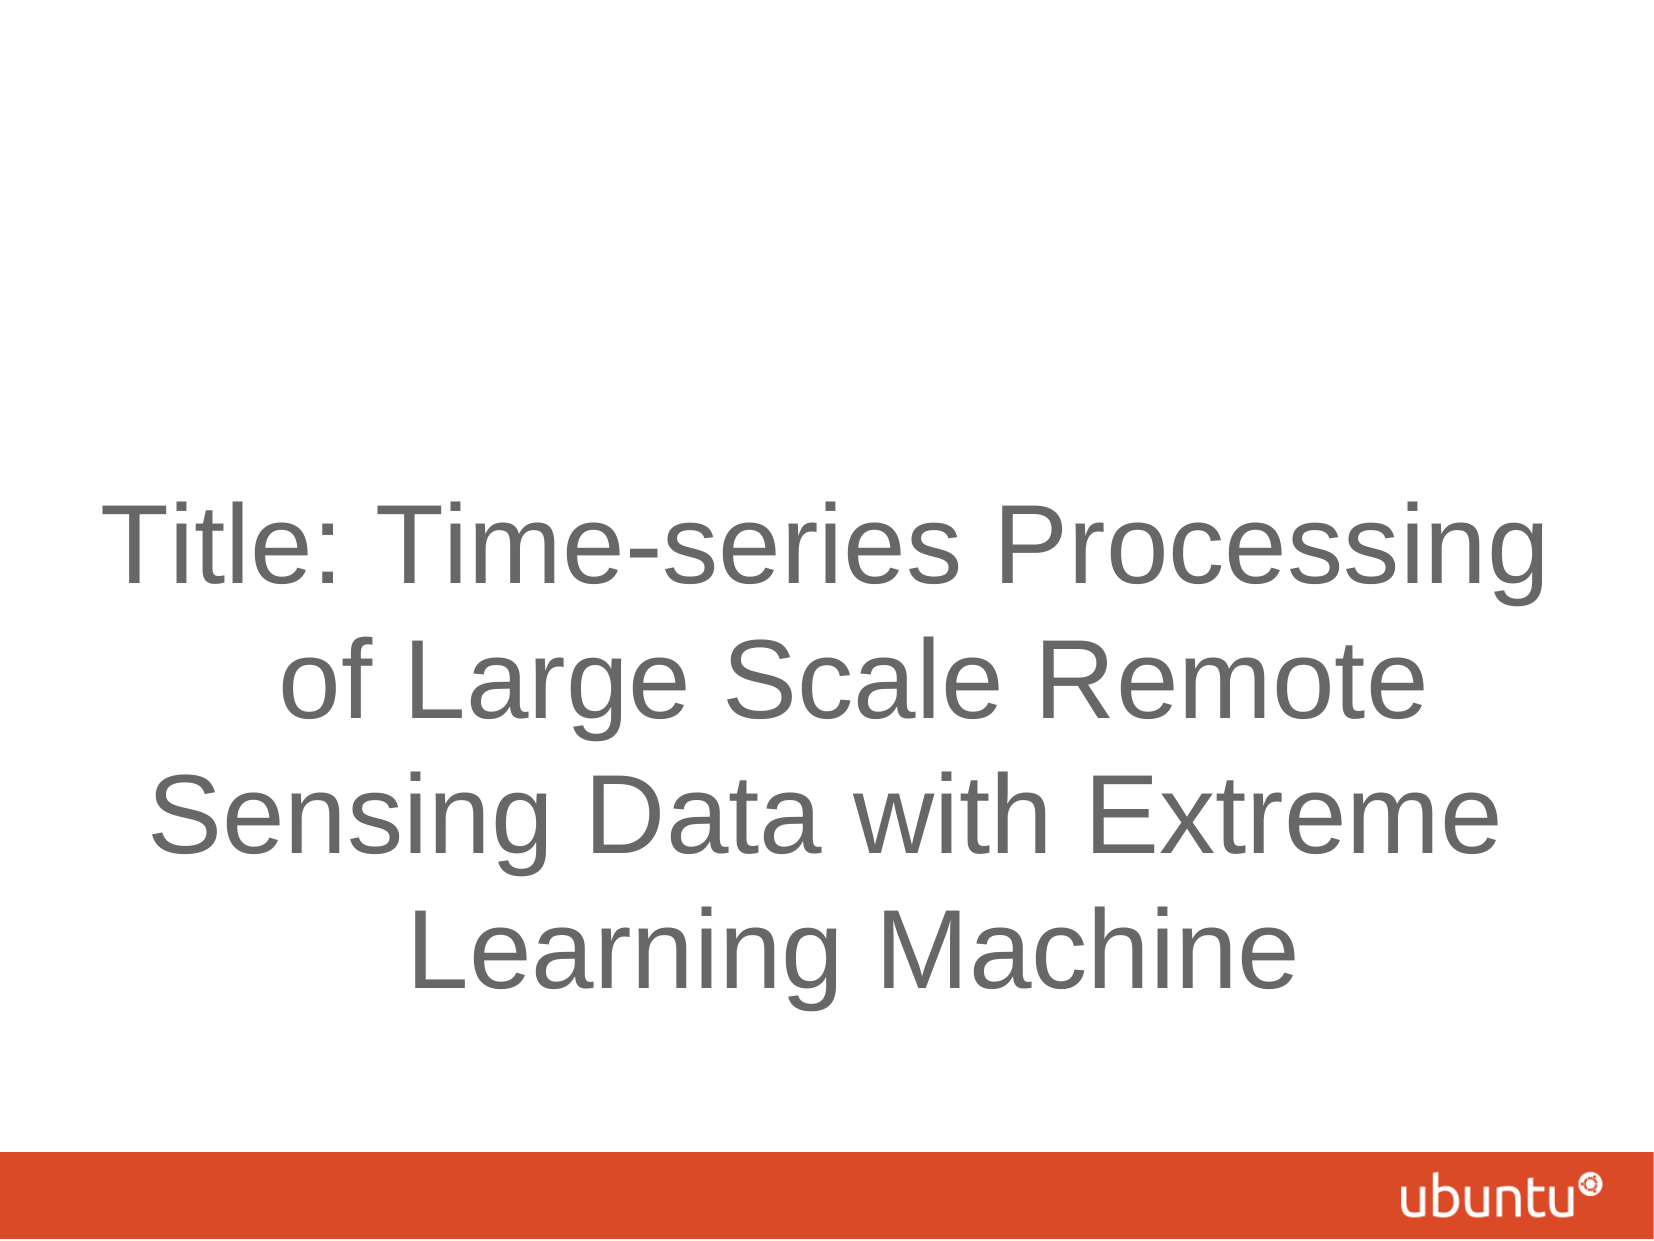

# Title: Time-series Processing of Large Scale Remote
Sensing Data with Extreme Learning Machine